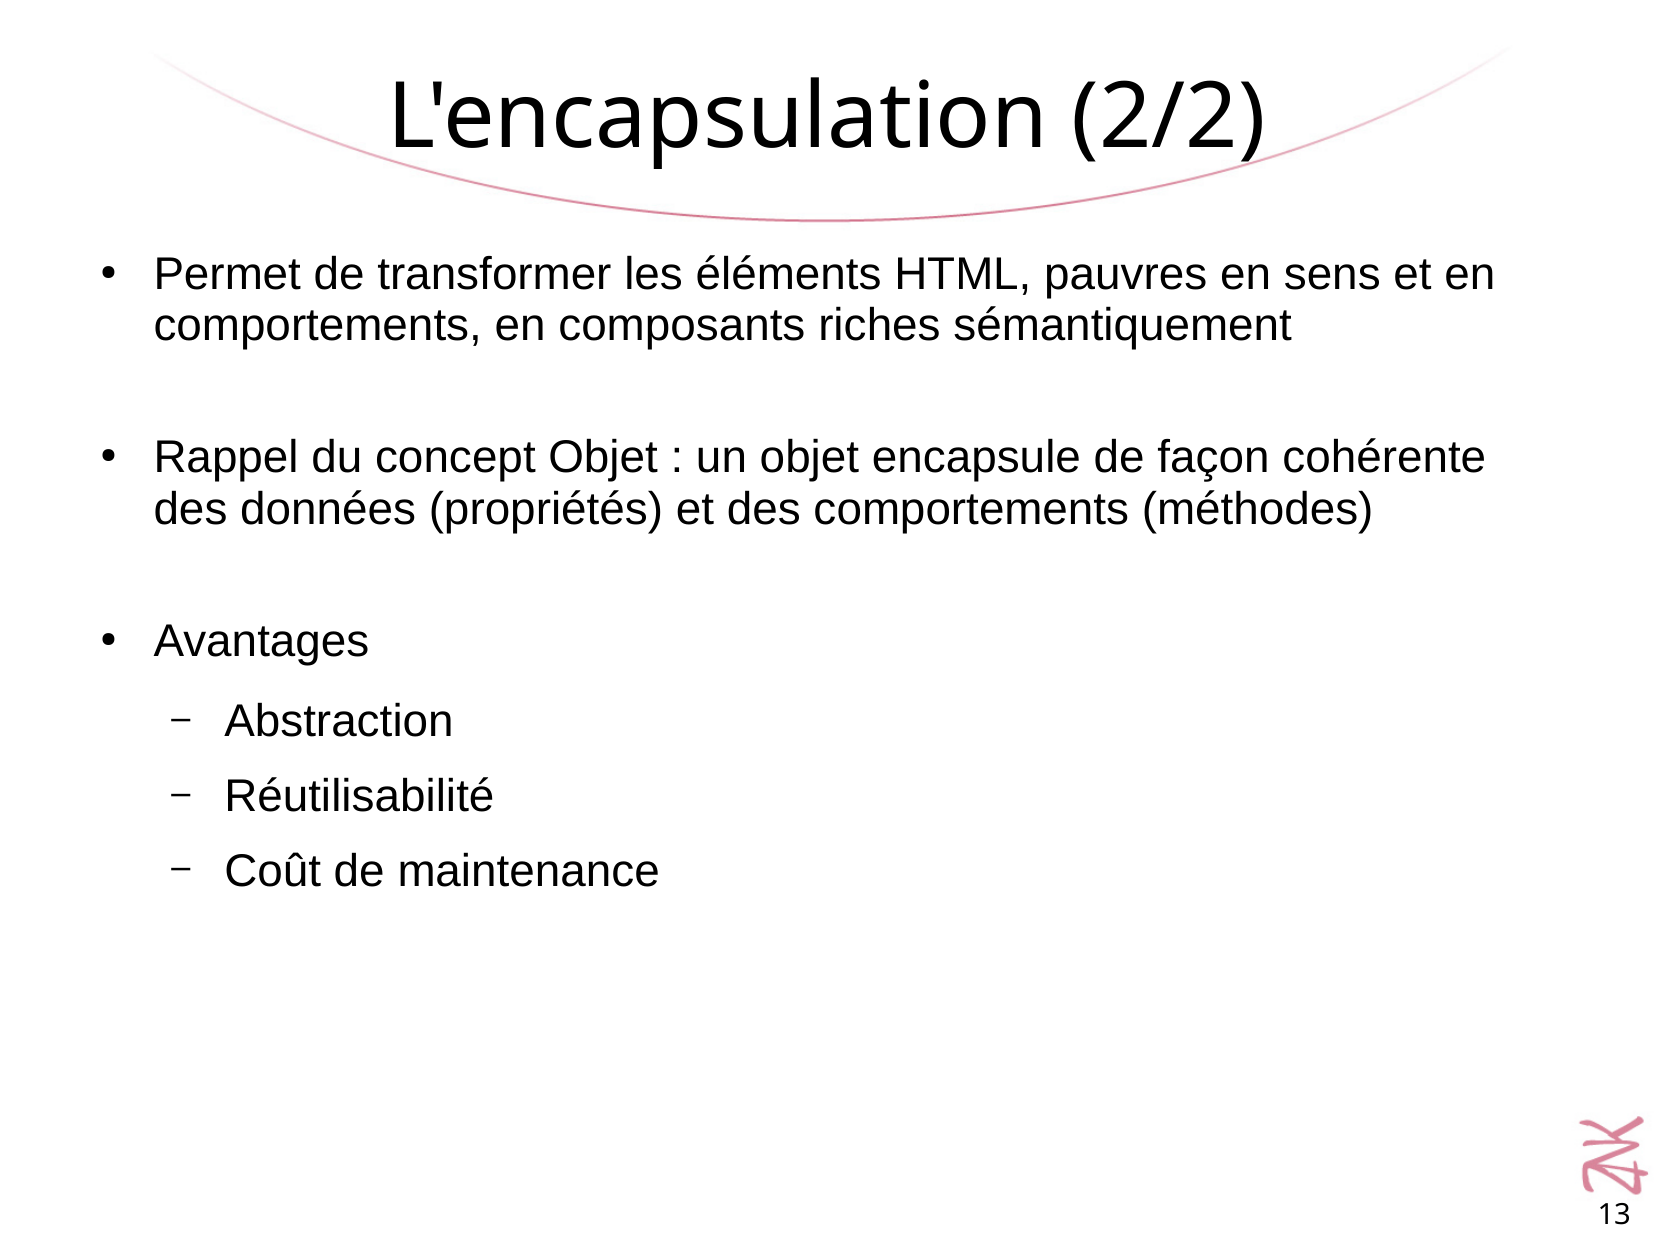

# L'encapsulation (2/2)
Permet de transformer les éléments HTML, pauvres en sens et en comportements, en composants riches sémantiquement
Rappel du concept Objet : un objet encapsule de façon cohérente des données (propriétés) et des comportements (méthodes)
Avantages
Abstraction
Réutilisabilité
Coût de maintenance
13